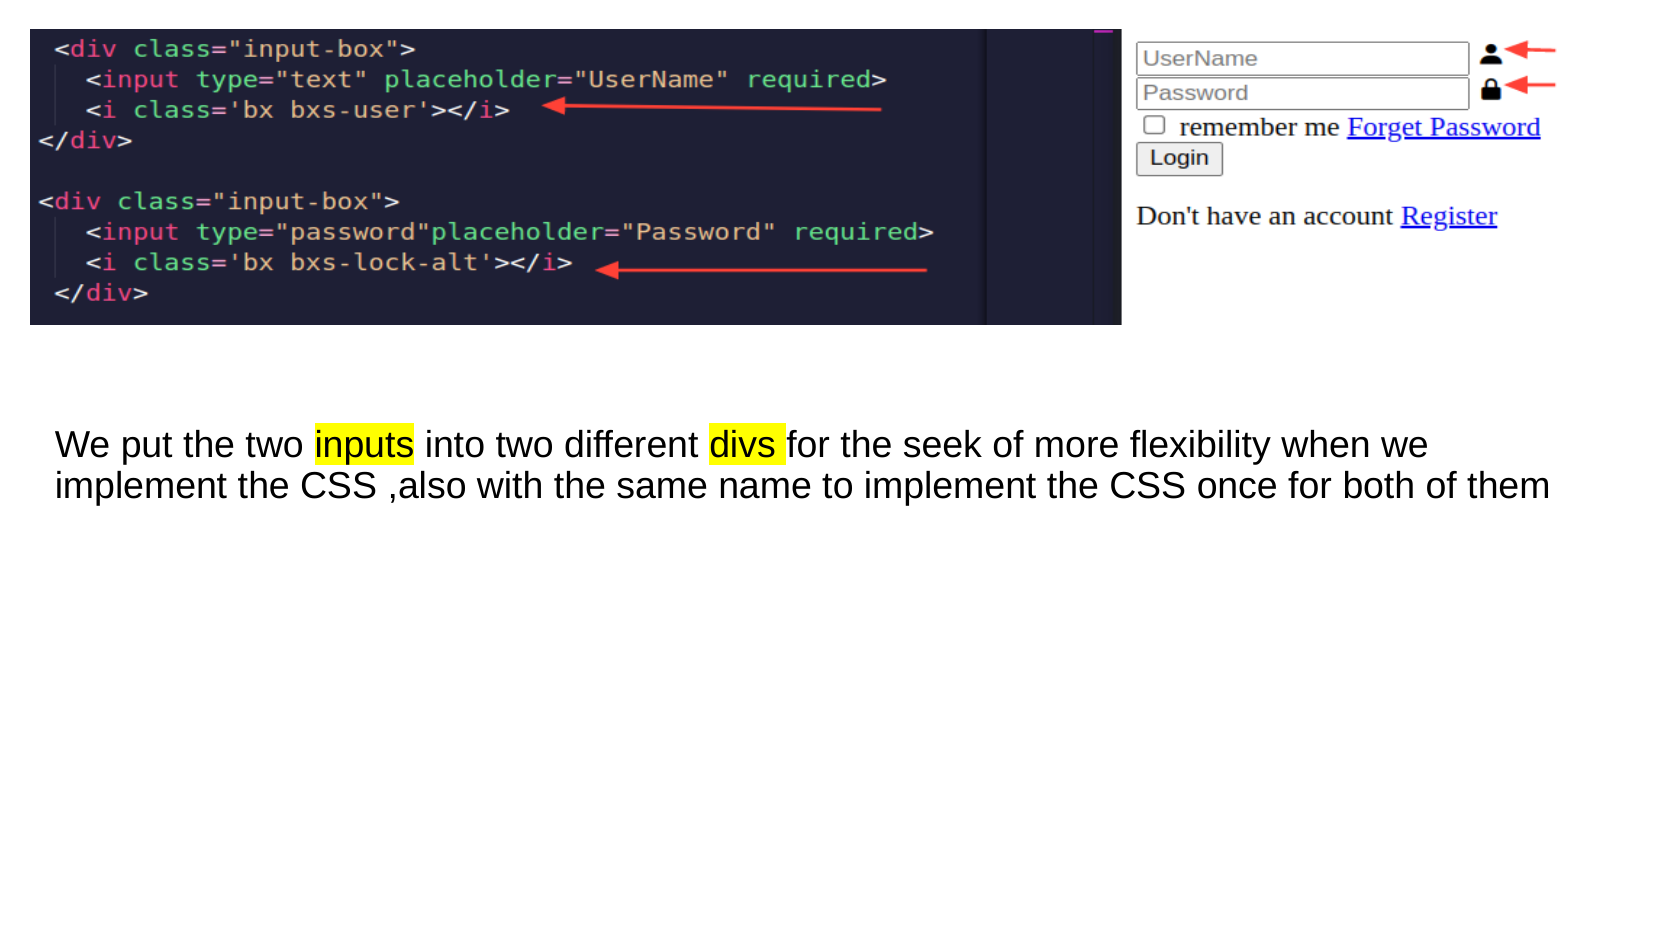

We put the two inputs into two different divs for the seek of more flexibility when we implement the CSS ,also with the same name to implement the CSS once for both of them